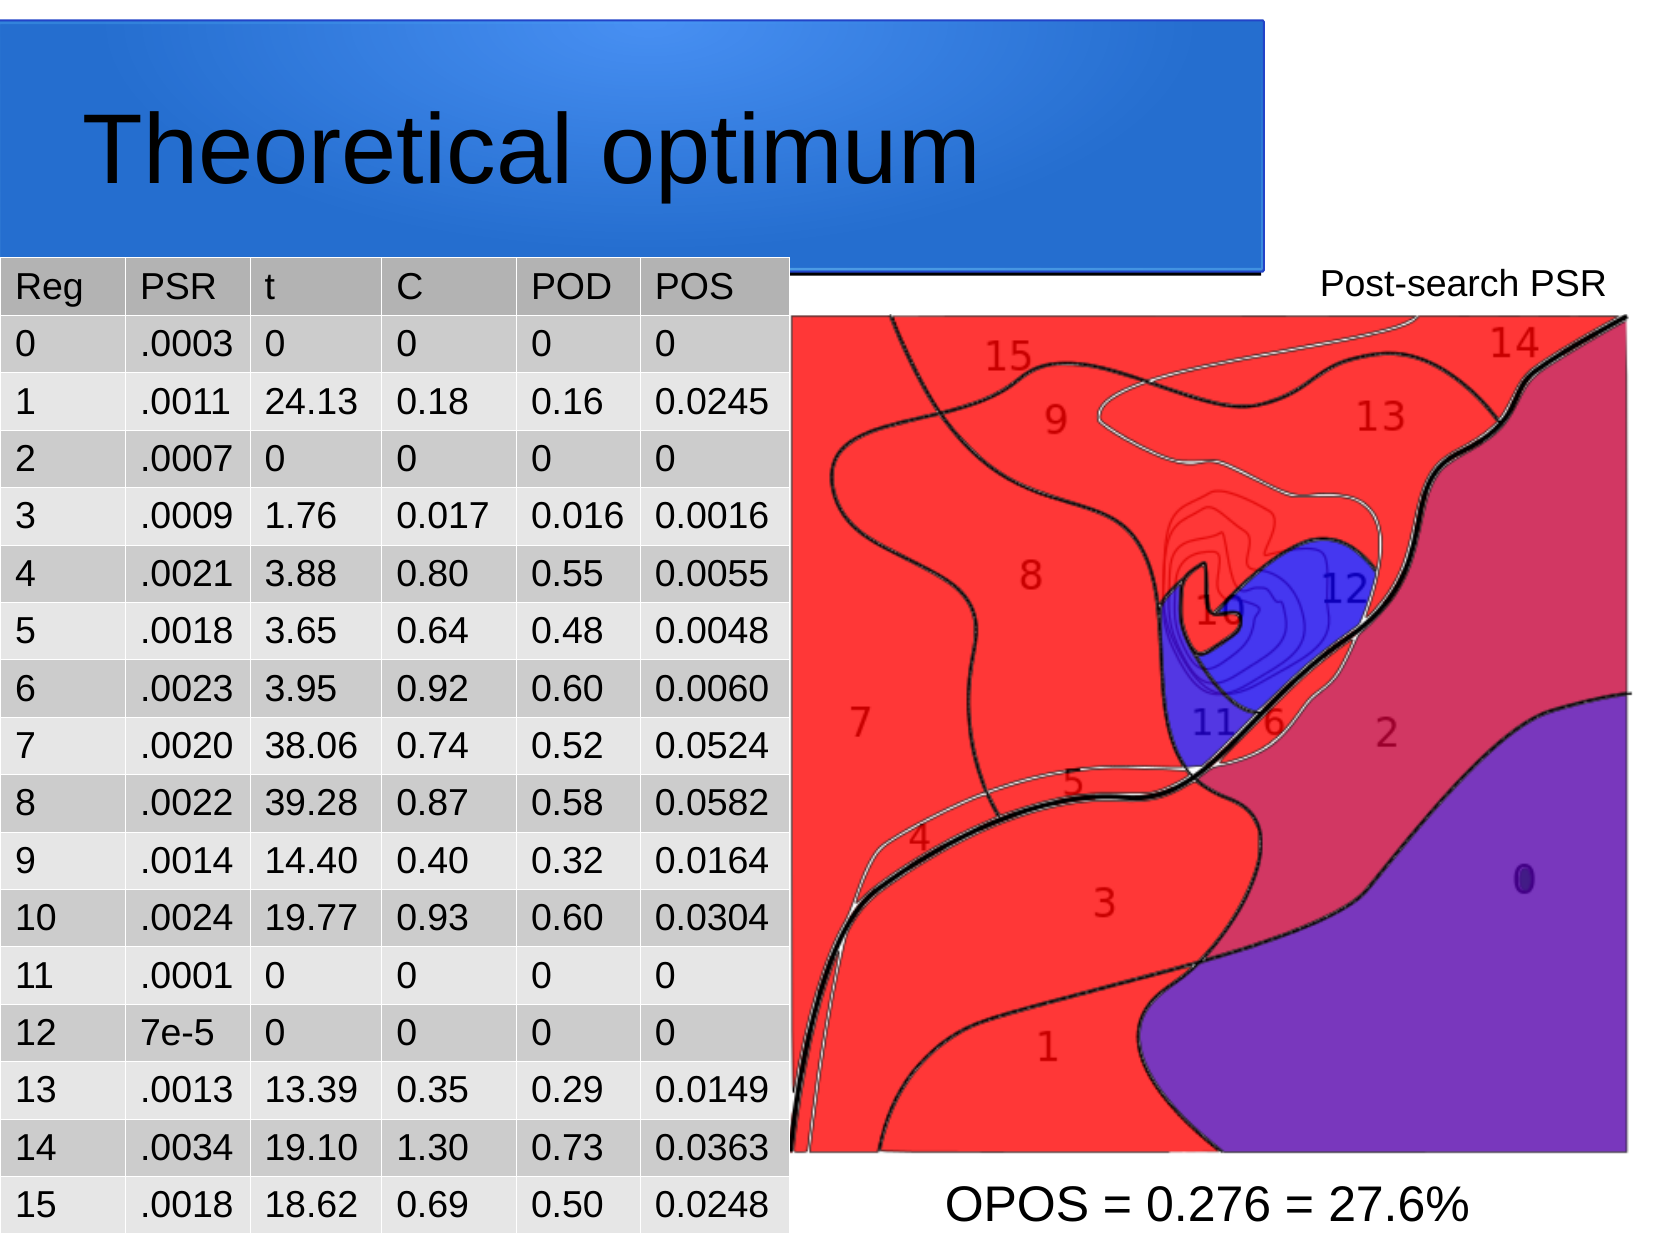

# Theoretical optimum
Post-search PSR
| Reg | PSR | t | C | POD | POS |
| --- | --- | --- | --- | --- | --- |
| 0 | .0003 | 0 | 0 | 0 | 0 |
| 1 | .0011 | 24.13 | 0.18 | 0.16 | 0.0245 |
| 2 | .0007 | 0 | 0 | 0 | 0 |
| 3 | .0009 | 1.76 | 0.017 | 0.016 | 0.0016 |
| 4 | .0021 | 3.88 | 0.80 | 0.55 | 0.0055 |
| 5 | .0018 | 3.65 | 0.64 | 0.48 | 0.0048 |
| 6 | .0023 | 3.95 | 0.92 | 0.60 | 0.0060 |
| 7 | .0020 | 38.06 | 0.74 | 0.52 | 0.0524 |
| 8 | .0022 | 39.28 | 0.87 | 0.58 | 0.0582 |
| 9 | .0014 | 14.40 | 0.40 | 0.32 | 0.0164 |
| 10 | .0024 | 19.77 | 0.93 | 0.60 | 0.0304 |
| 11 | .0001 | 0 | 0 | 0 | 0 |
| 12 | 7e-5 | 0 | 0 | 0 | 0 |
| 13 | .0013 | 13.39 | 0.35 | 0.29 | 0.0149 |
| 14 | .0034 | 19.10 | 1.30 | 0.73 | 0.0363 |
| 15 | .0018 | 18.62 | 0.69 | 0.50 | 0.0248 |
OPOS = 0.276 = 27.6%